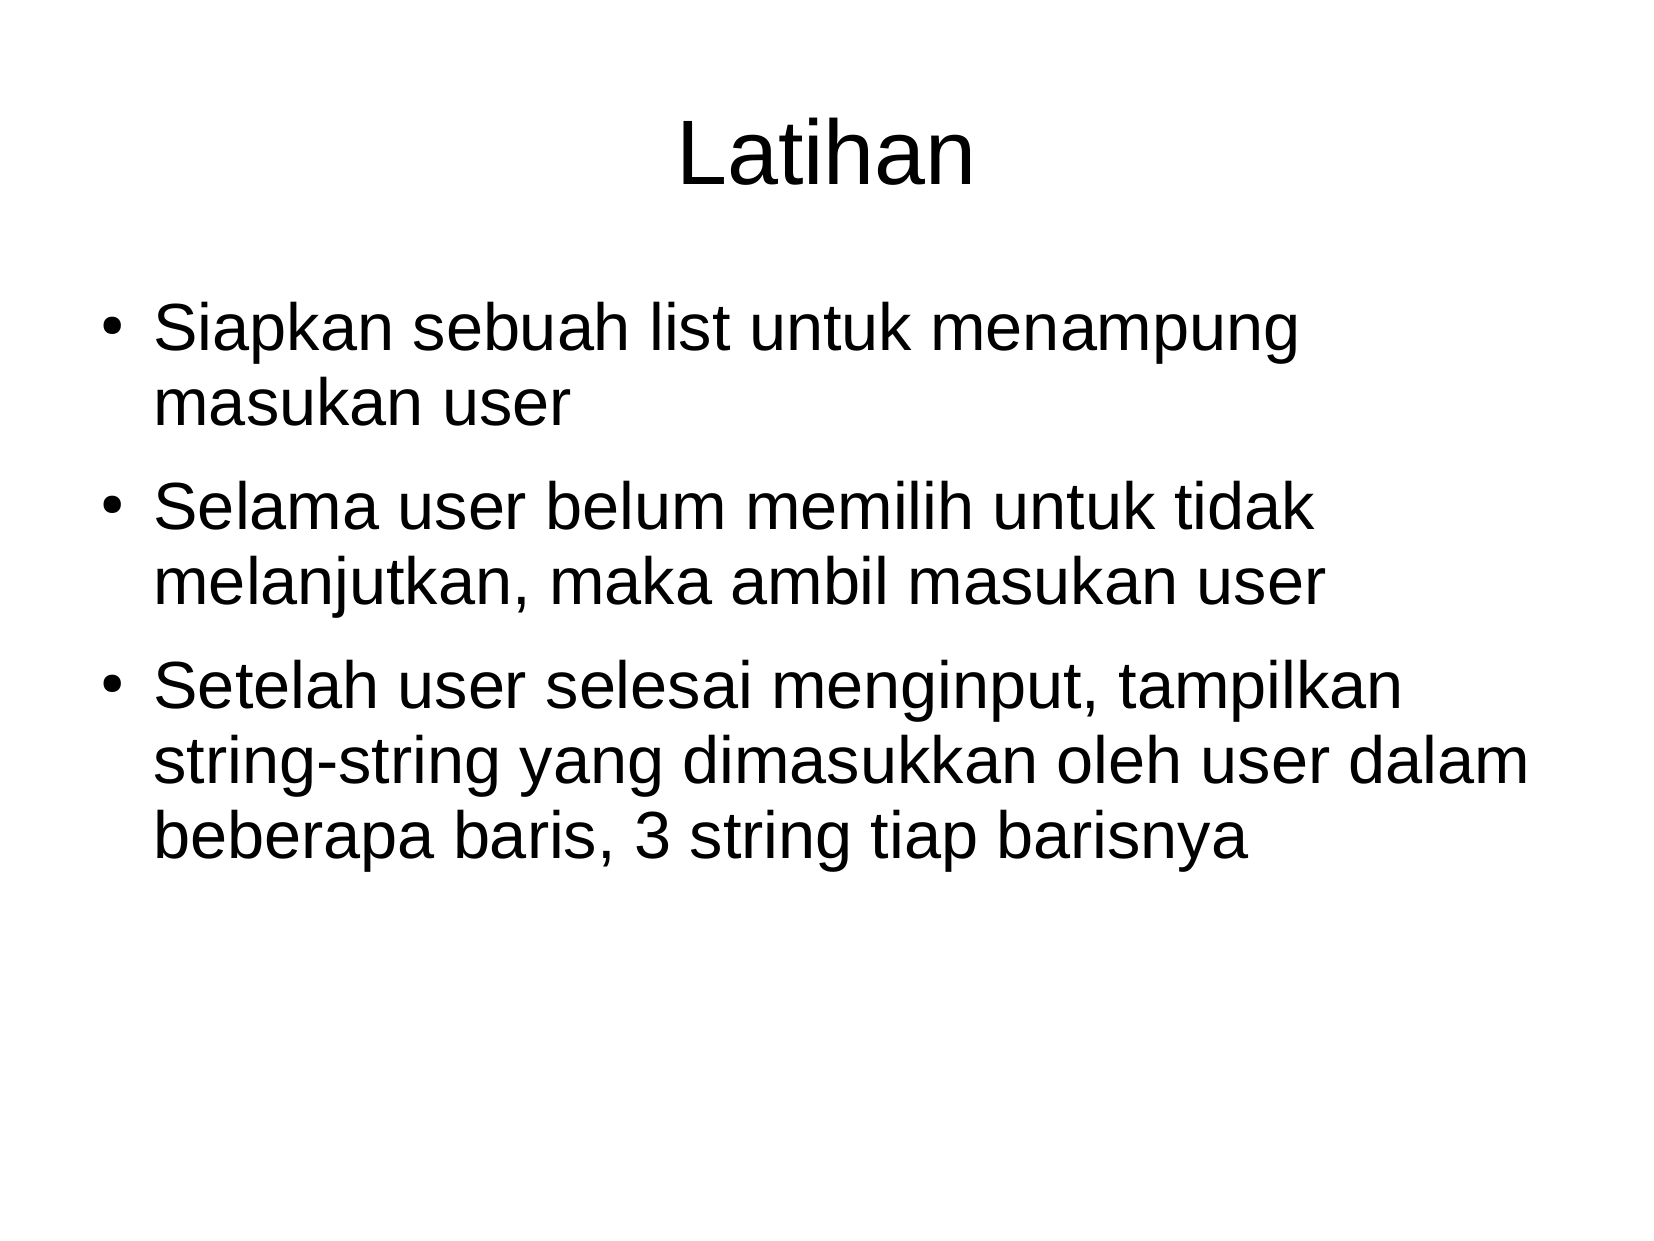

# Latihan
Siapkan sebuah list untuk menampung masukan user
Selama user belum memilih untuk tidak melanjutkan, maka ambil masukan user
Setelah user selesai menginput, tampilkan string-string yang dimasukkan oleh user dalam beberapa baris, 3 string tiap barisnya